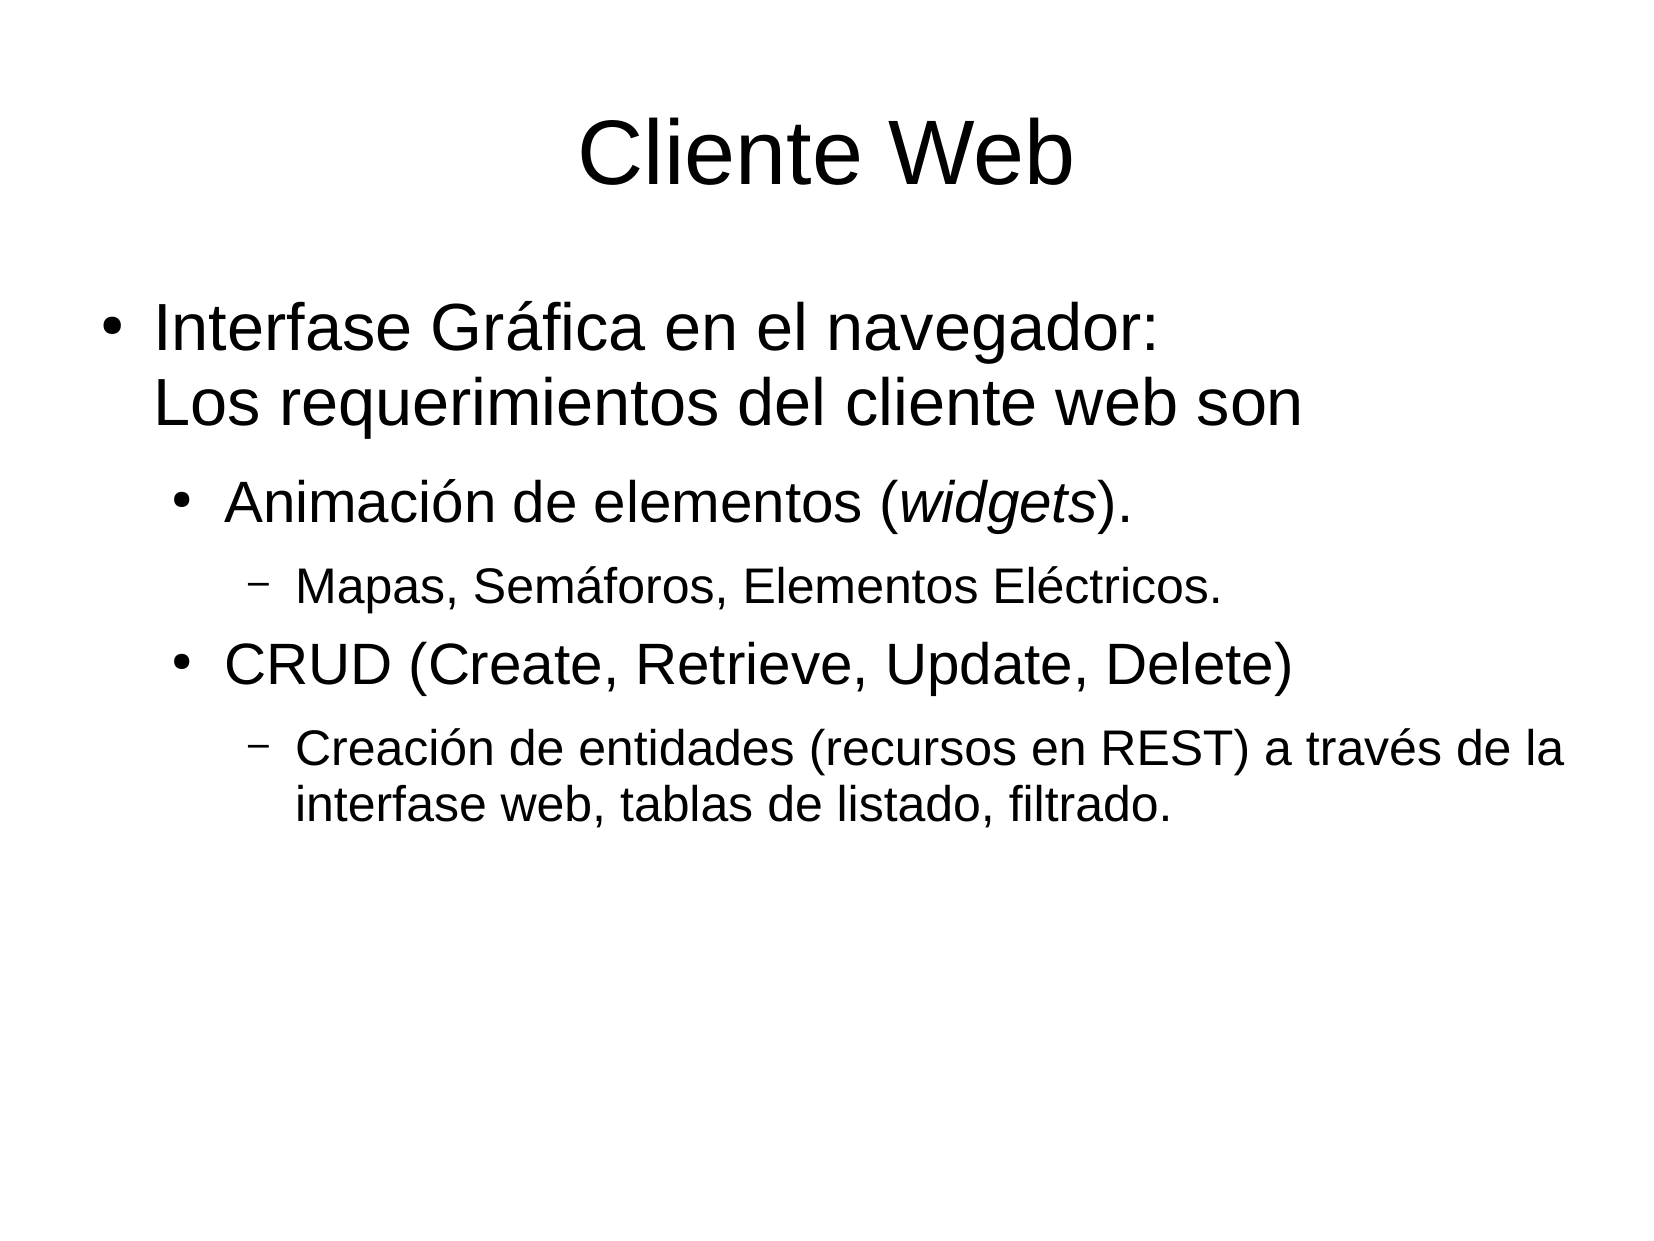

# Cliente Web
Interfase Gráfica en el navegador:
Los requerimientos del cliente web son
Animación de elementos (widgets).
Mapas, Semáforos, Elementos Eléctricos.
CRUD (Create, Retrieve, Update, Delete)
Creación de entidades (recursos en REST) a través de la interfase web, tablas de listado, filtrado.